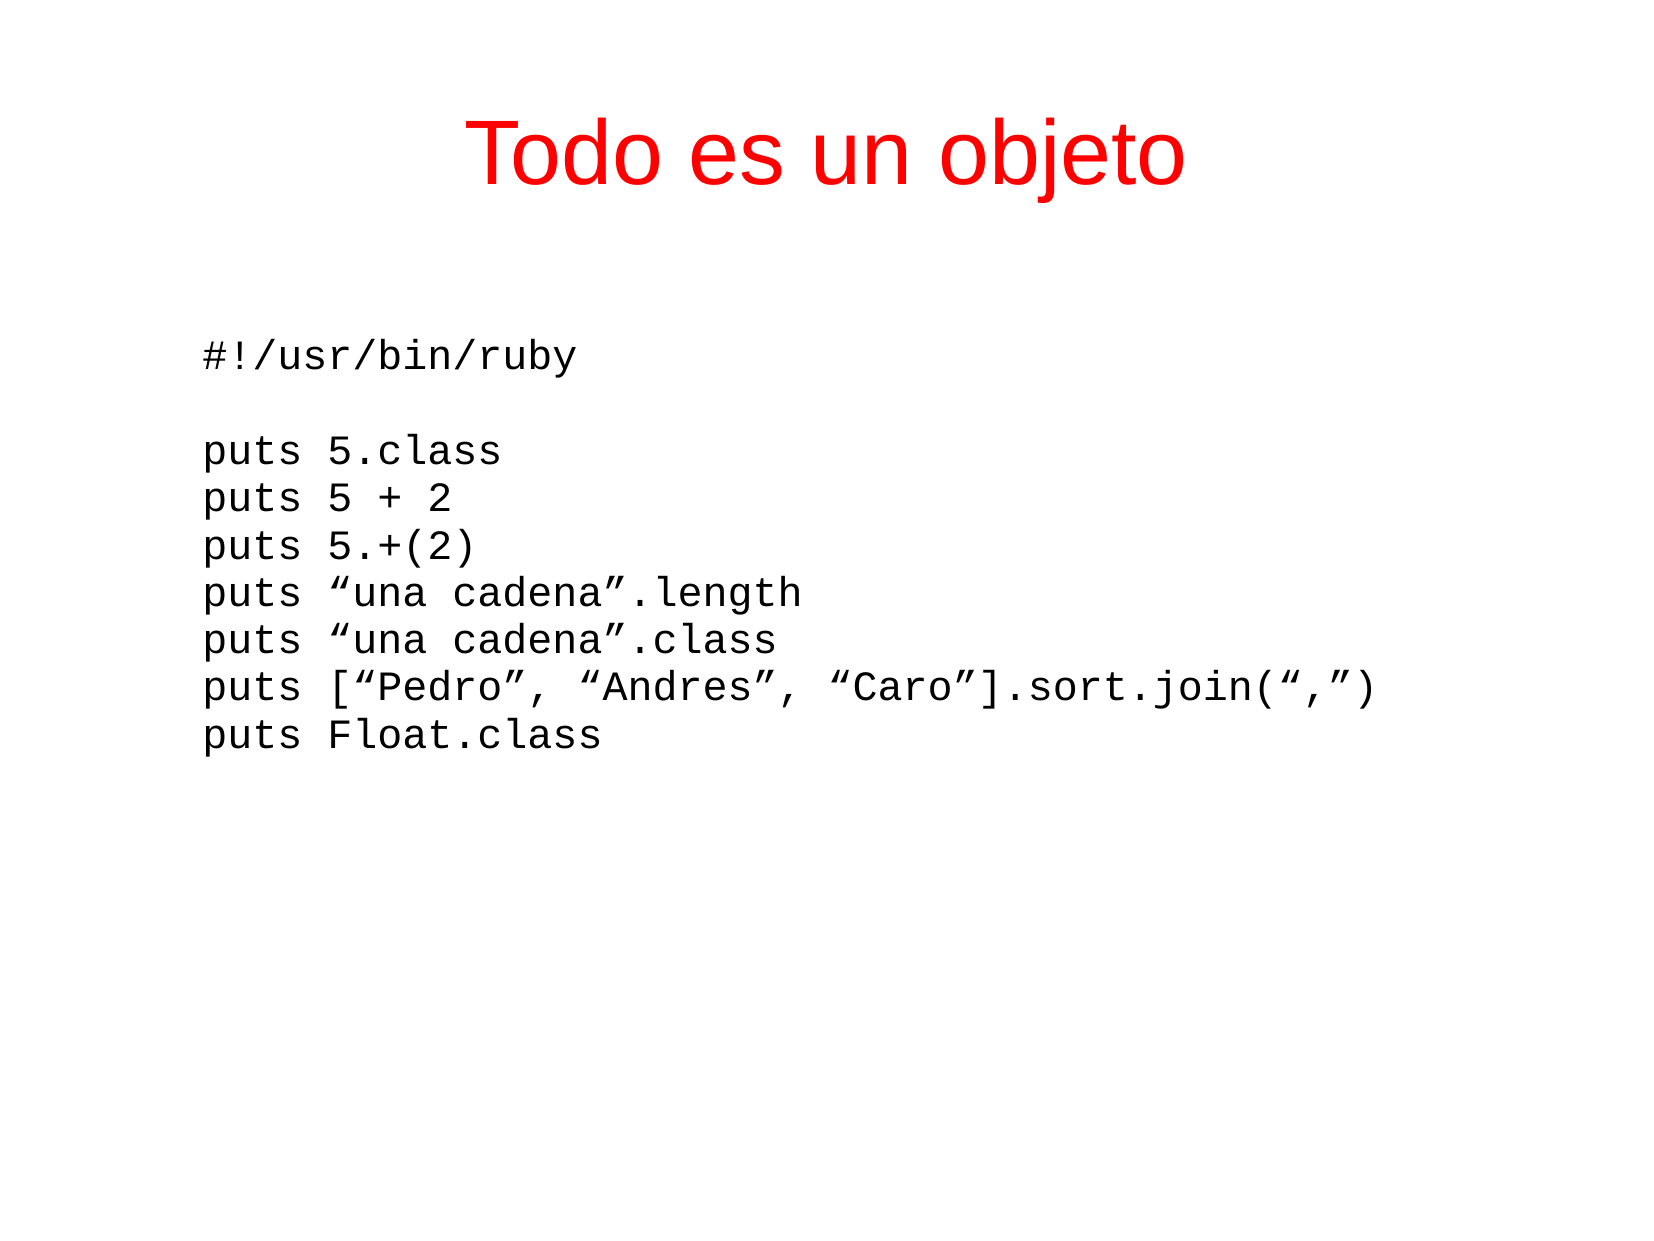

# Todo es un objeto
#!/usr/bin/ruby
puts 5.class
puts 5 + 2
puts 5.+(2)
puts “una cadena”.length
puts “una cadena”.class
puts [“Pedro”, “Andres”, “Caro”].sort.join(“,”)
puts Float.class